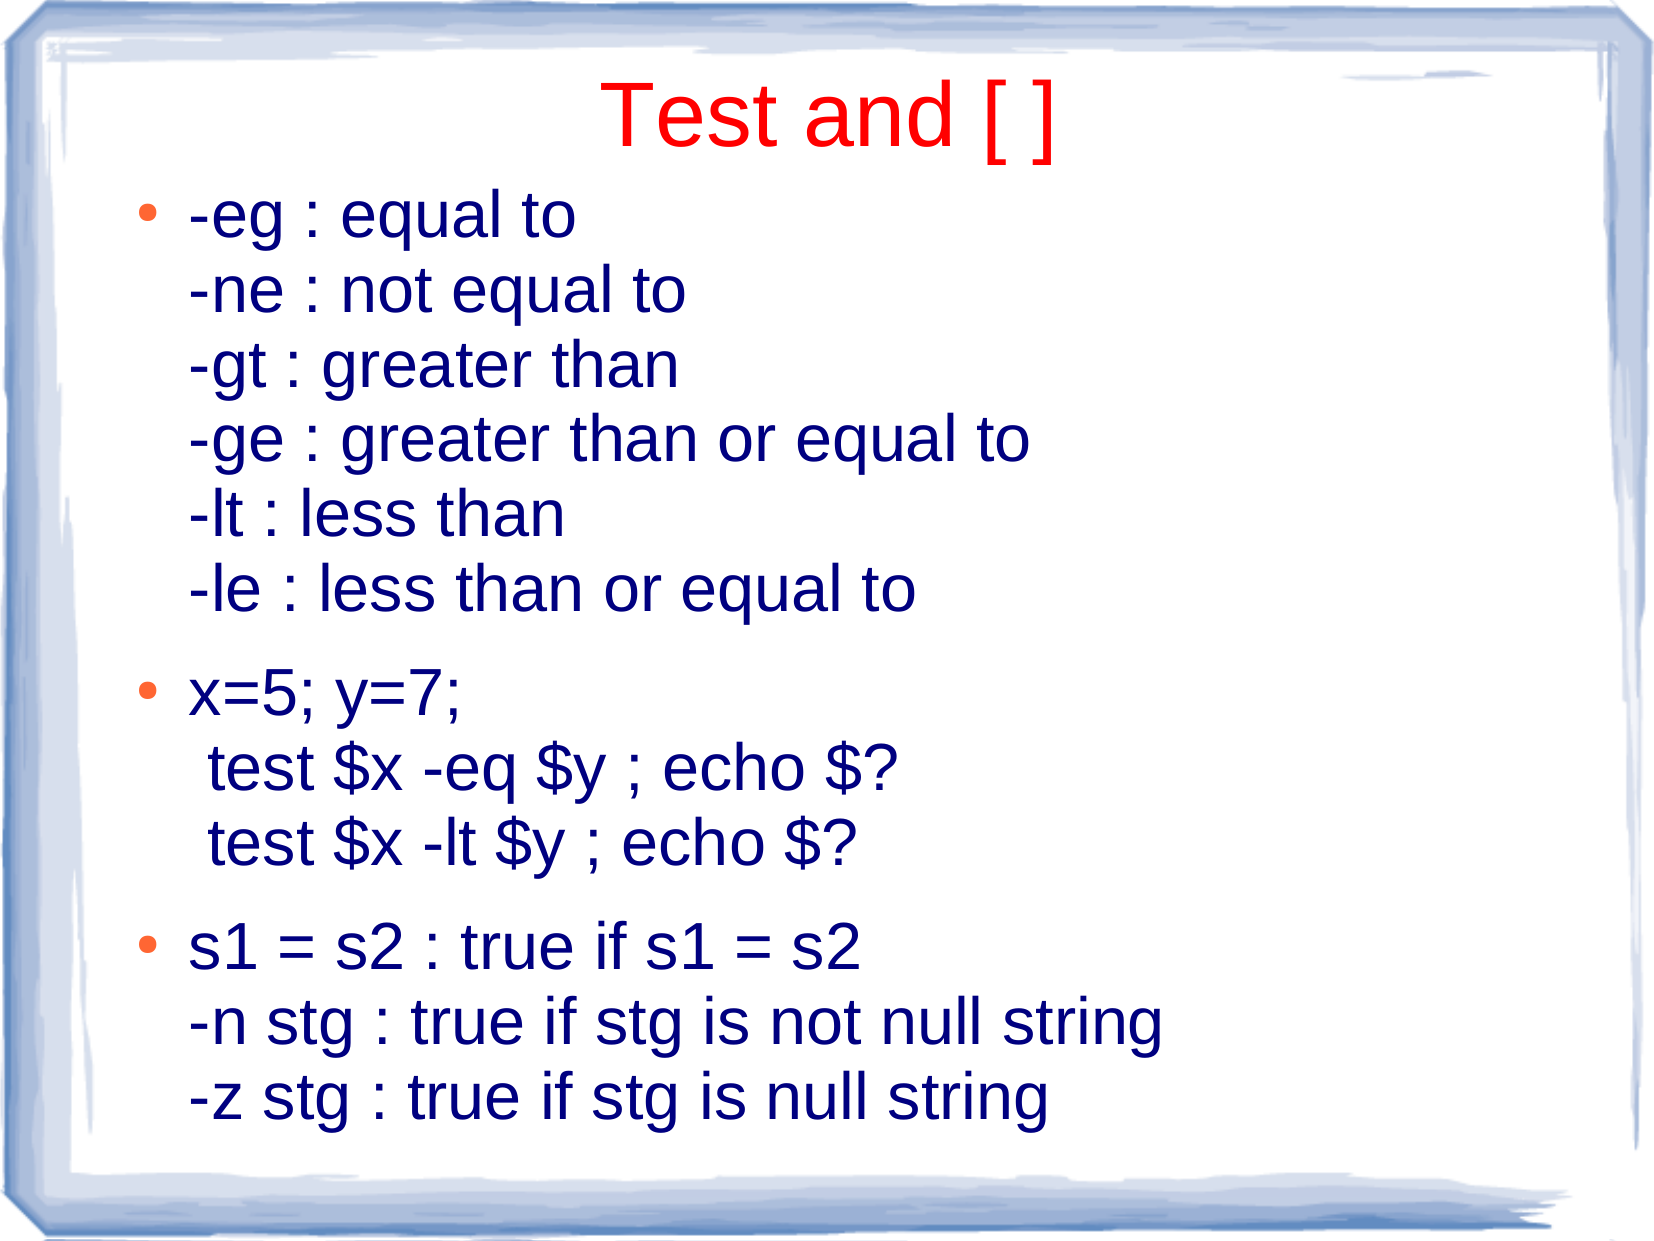

# Test and [ ]
-eg : equal to -ne : not equal to -gt : greater than -ge : greater than or equal to -lt : less than -le : less than or equal to
x=5; y=7; test $x -eq $y ; echo $? test $x -lt $y ; echo $?
s1 = s2 : true if s1 = s2 -n stg : true if stg is not null string -z stg : true if stg is null string